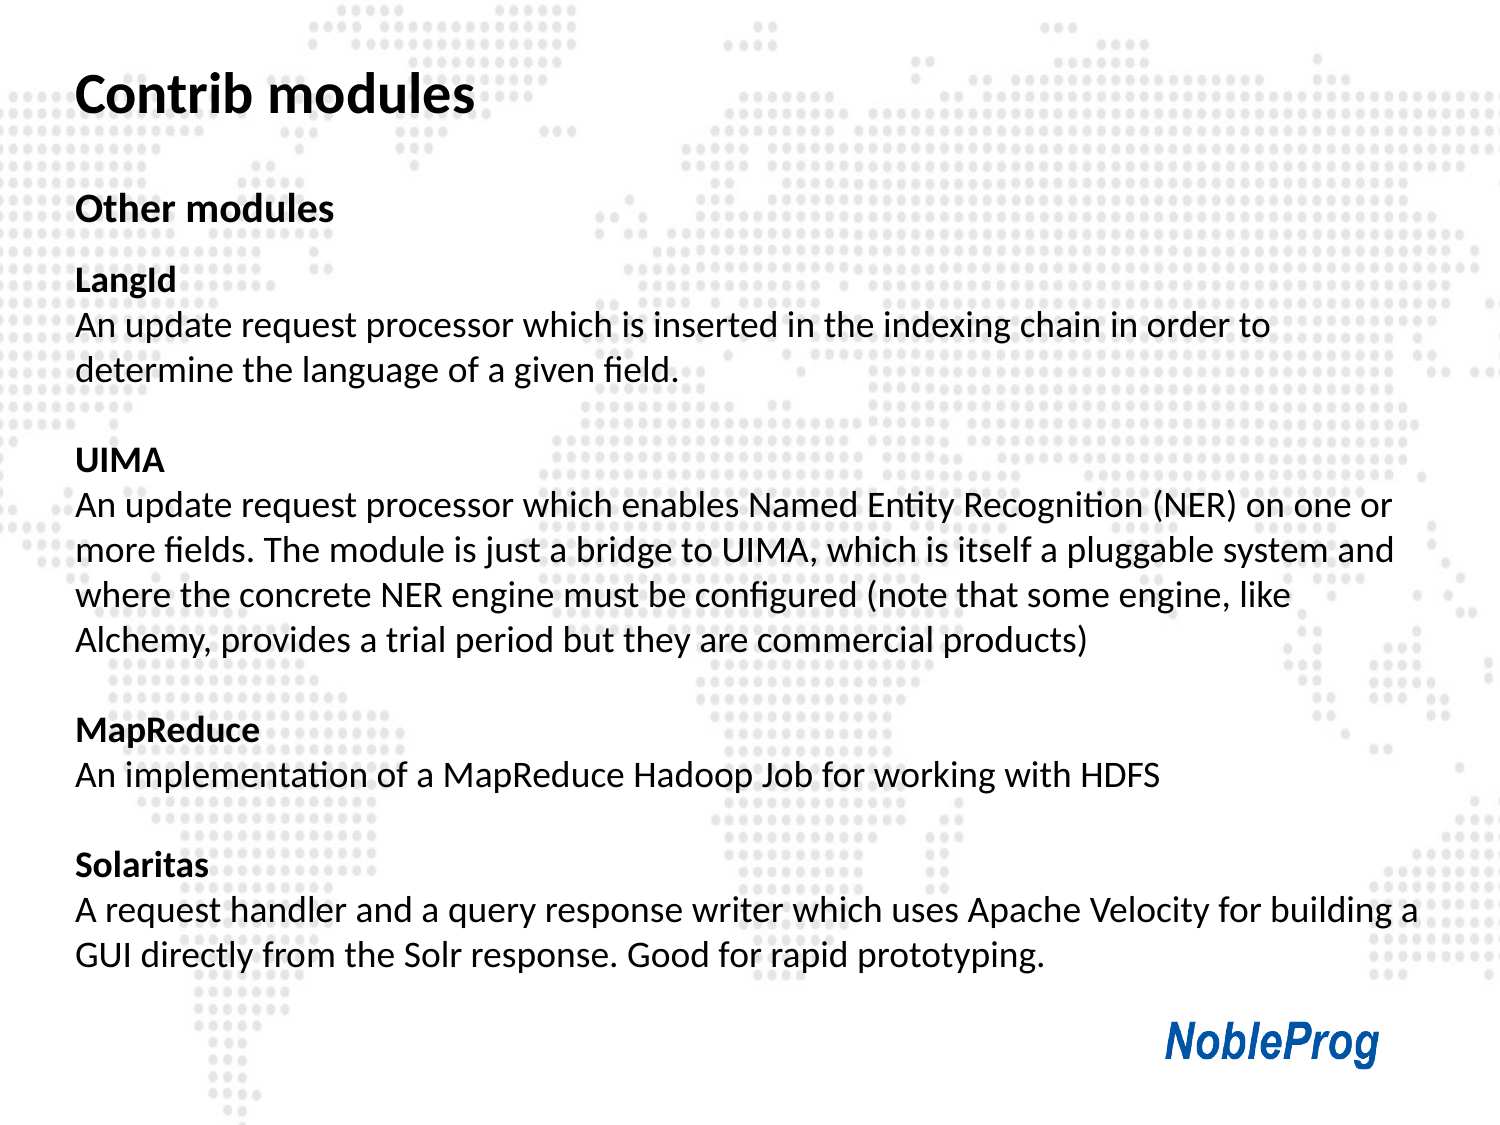

Contrib modules
Other modules
LangId
An update request processor which is inserted in the indexing chain in order to determine the language of a given field.
UIMA
An update request processor which enables Named Entity Recognition (NER) on one or more fields. The module is just a bridge to UIMA, which is itself a pluggable system and where the concrete NER engine must be configured (note that some engine, like Alchemy, provides a trial period but they are commercial products)
MapReduce
An implementation of a MapReduce Hadoop Job for working with HDFS
Solaritas
A request handler and a query response writer which uses Apache Velocity for building a GUI directly from the Solr response. Good for rapid prototyping.